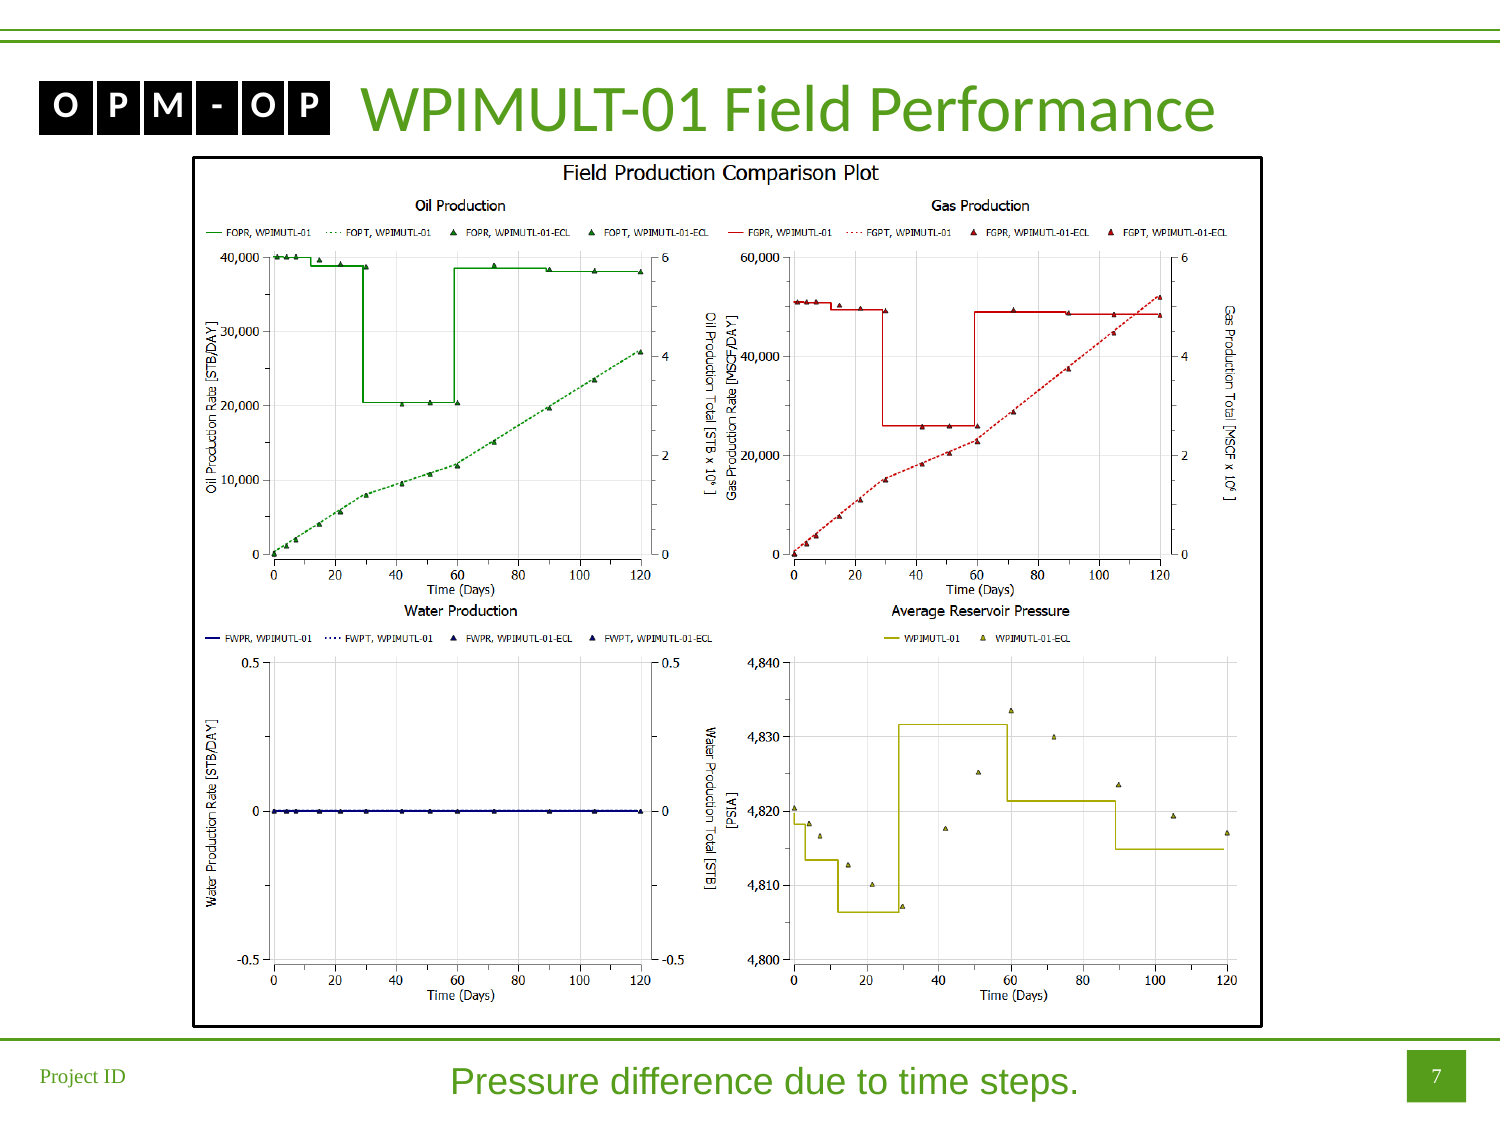

# WPIMULT-01 Field Performance
Project ID
7
Pressure difference due to time steps.